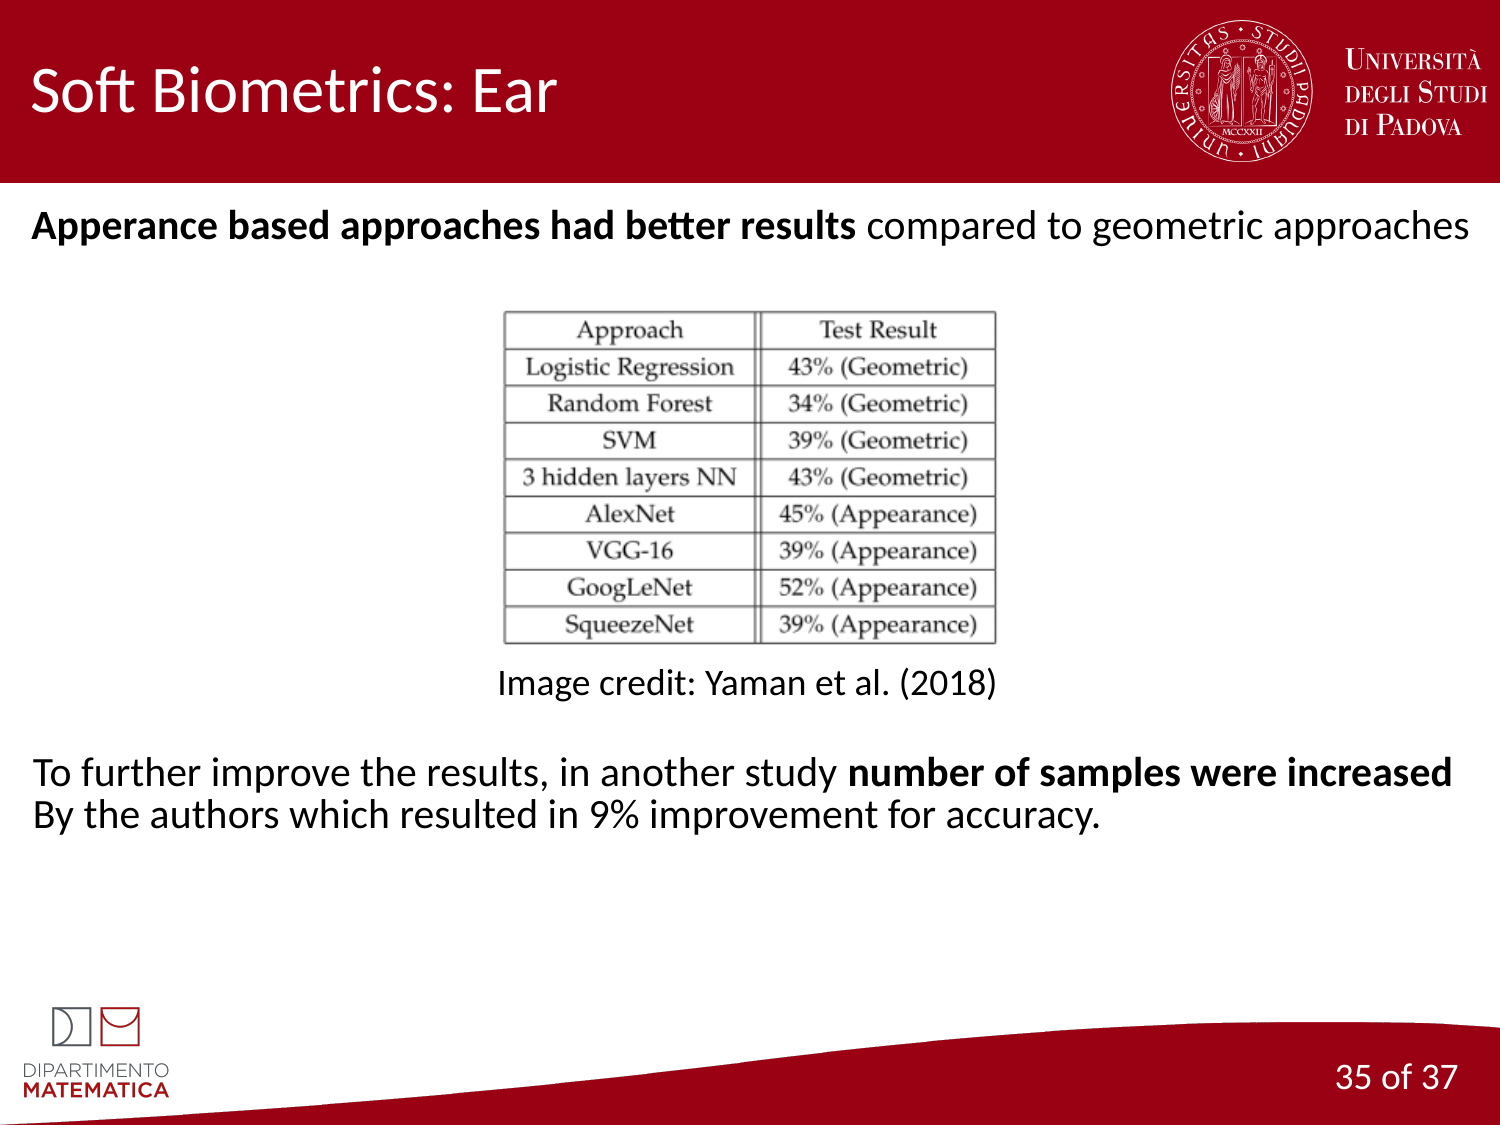

# Soft Biometrics: Ear
Apperance based approaches had better results compared to geometric approaches
Image credit: Yaman et al. (2018)
To further improve the results, in another study number of samples were increased
By the authors which resulted in 9% improvement for accuracy.
35 of 37